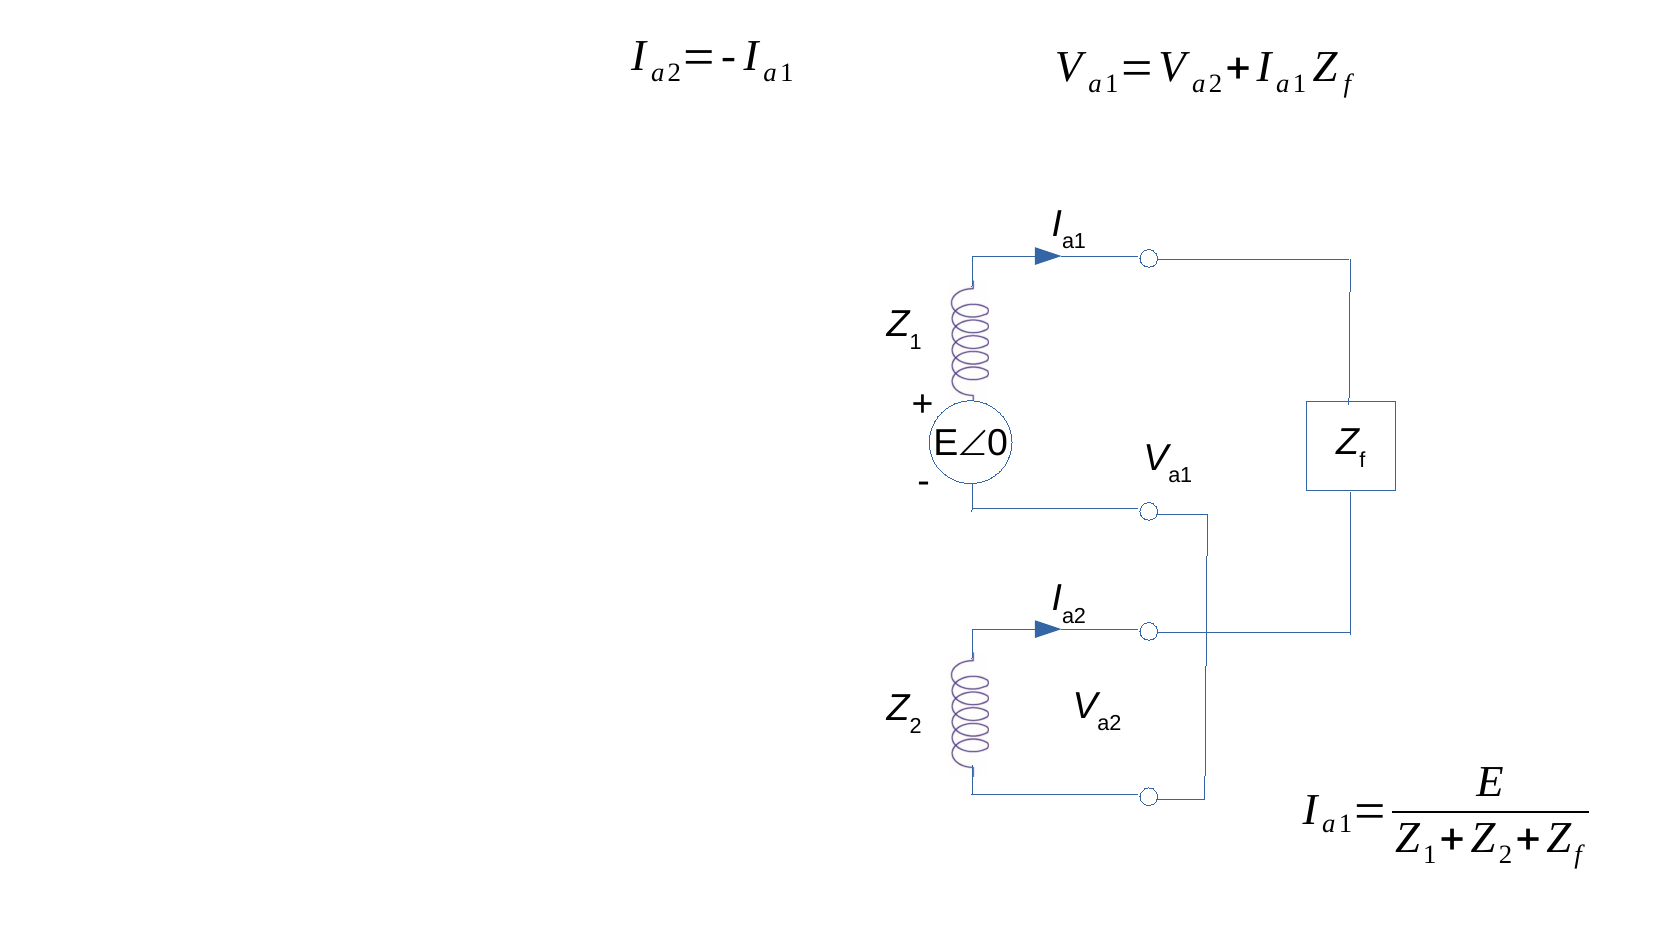

#
Ia1
Z1
+
E0
Zf
Va1
-
Ia2
Va2
Z2